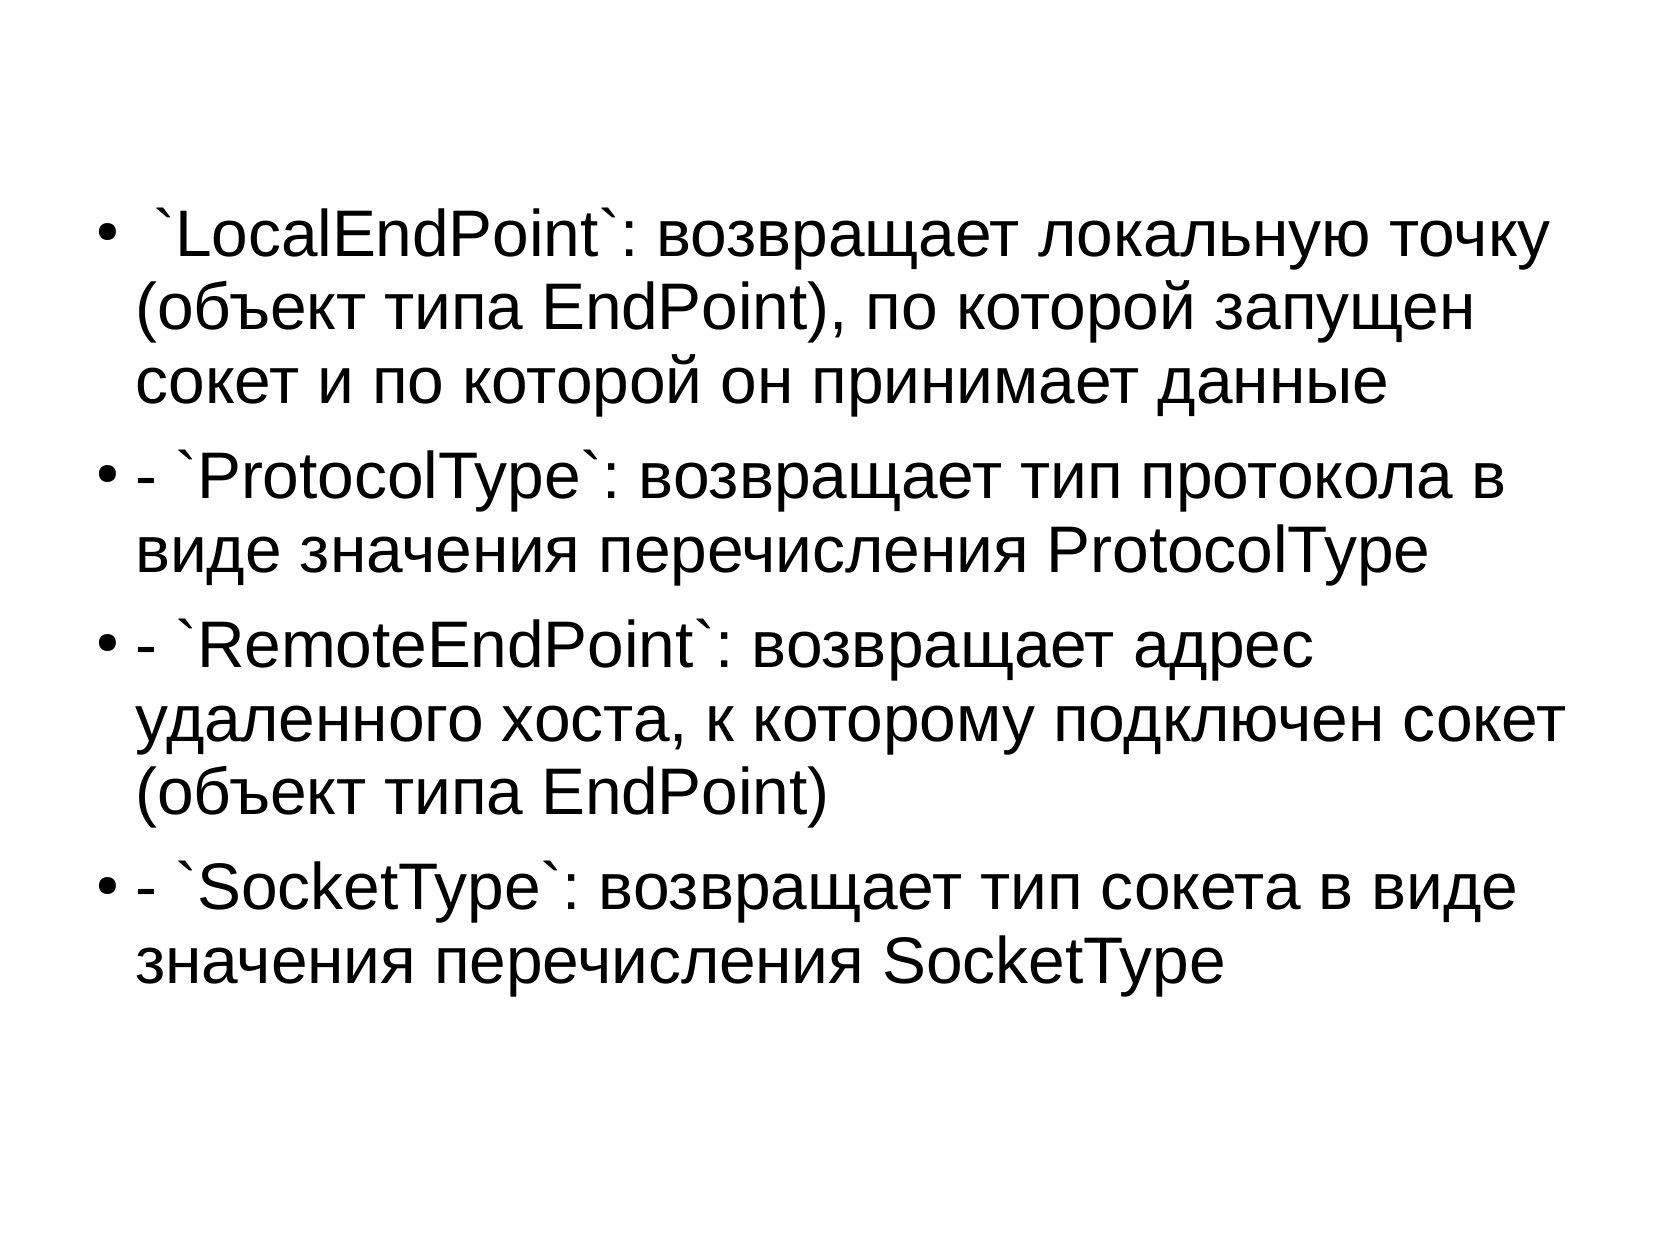

# `LocalEndPoint`: возвращает локальную точку (объект типа EndPoint), по которой запущен сокет и по которой он принимает данные
- `ProtocolType`: возвращает тип протокола в виде значения перечисления ProtocolType
- `RemoteEndPoint`: возвращает адрес удаленного хоста, к которому подключен сокет (объект типа EndPoint)
- `SocketType`: возвращает тип сокета в виде значения перечисления SocketType